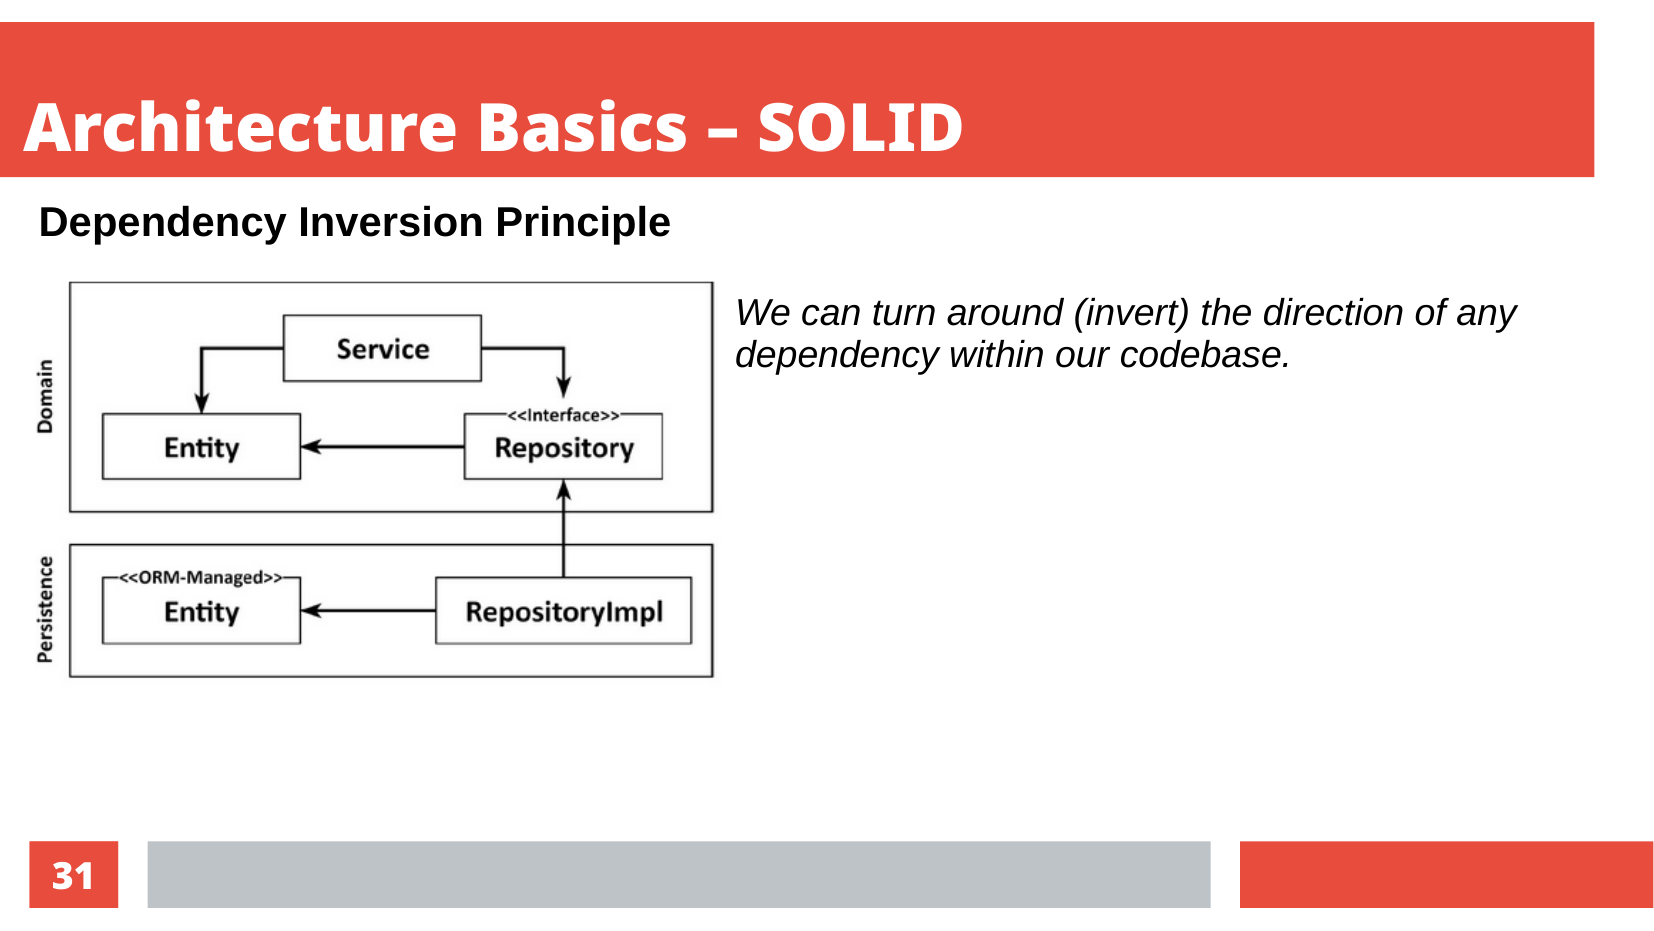

# Architecture Basics – SOLID
Dependency Inversion Principle
We can turn around (invert) the direction of any dependency within our codebase.
31